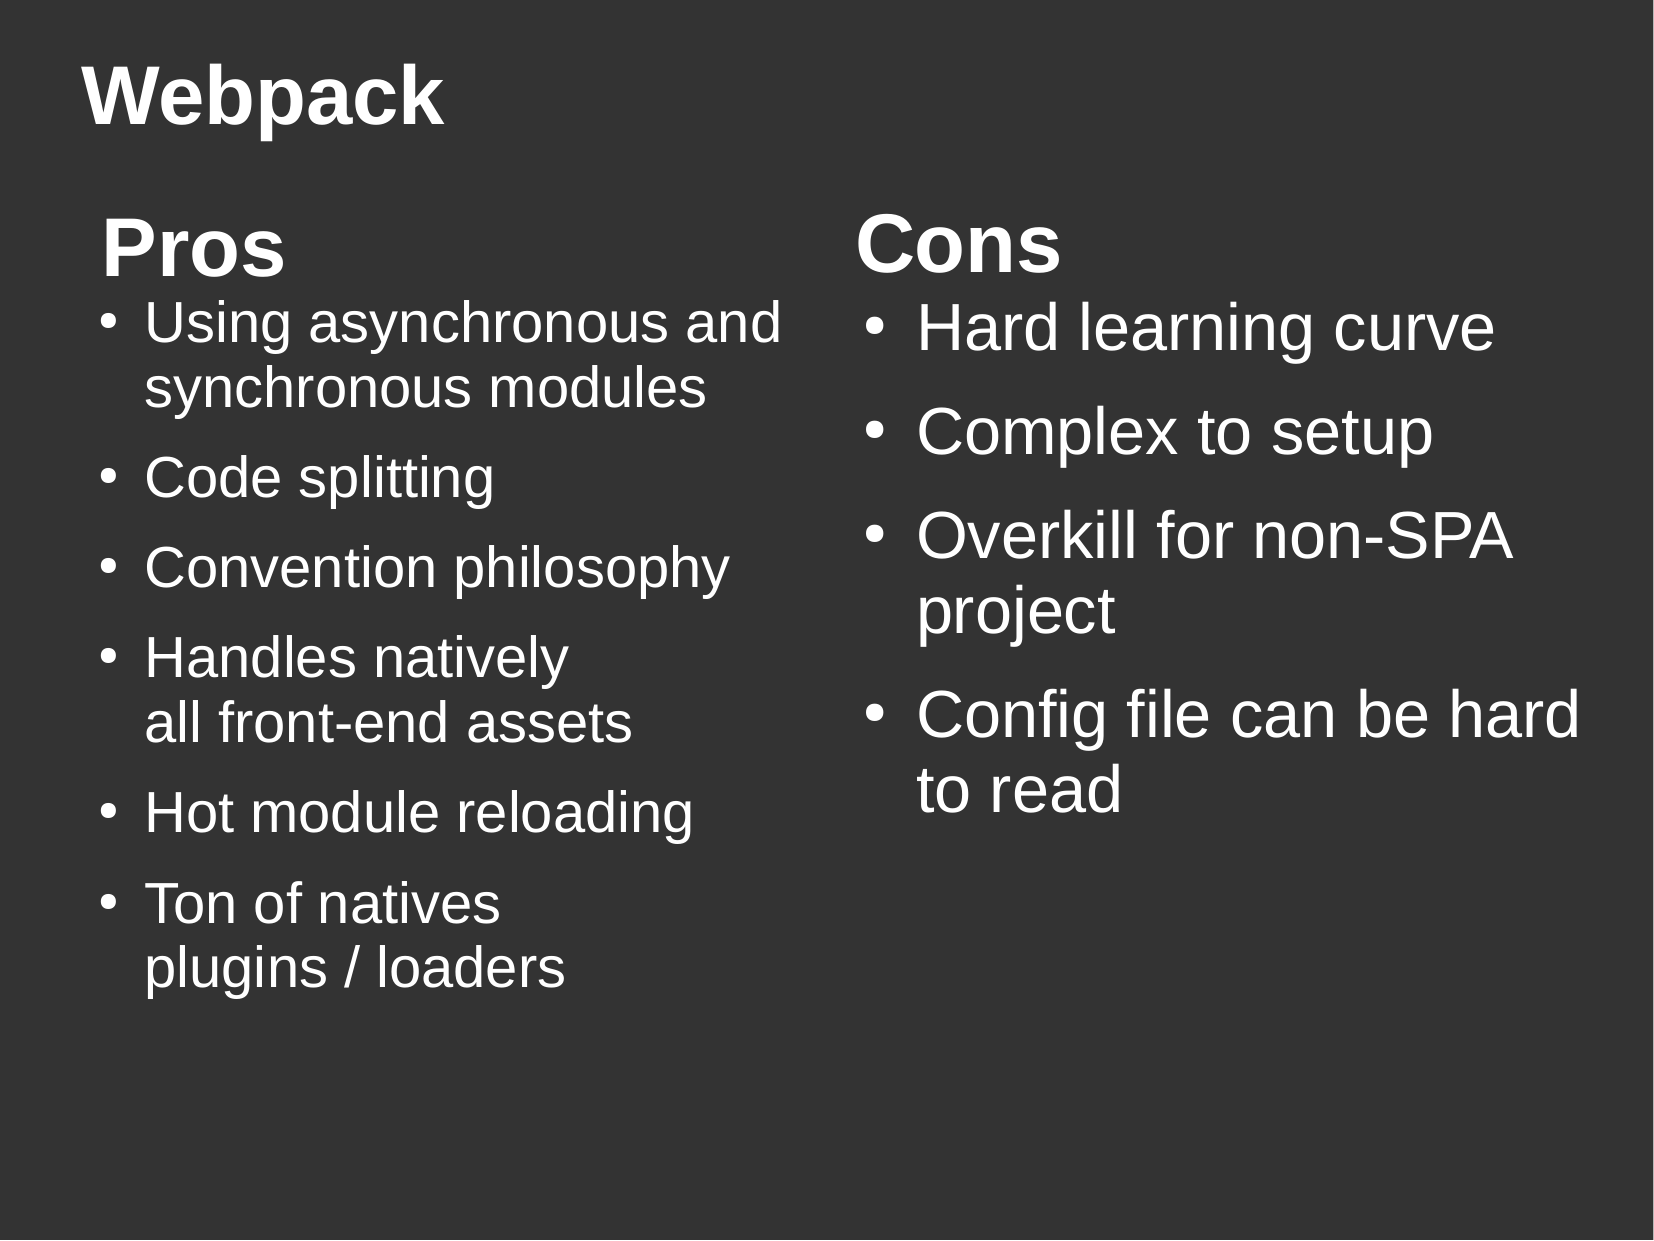

Webpack
#
Cons
Pros
Using asynchronous and synchronous modules
Code splitting
Convention philosophy
Handles natively
all front-end assets
Hot module reloading
Ton of natives
plugins / loaders
Hard learning curve
Complex to setup
Overkill for non-SPA project
Config file can be hard to read